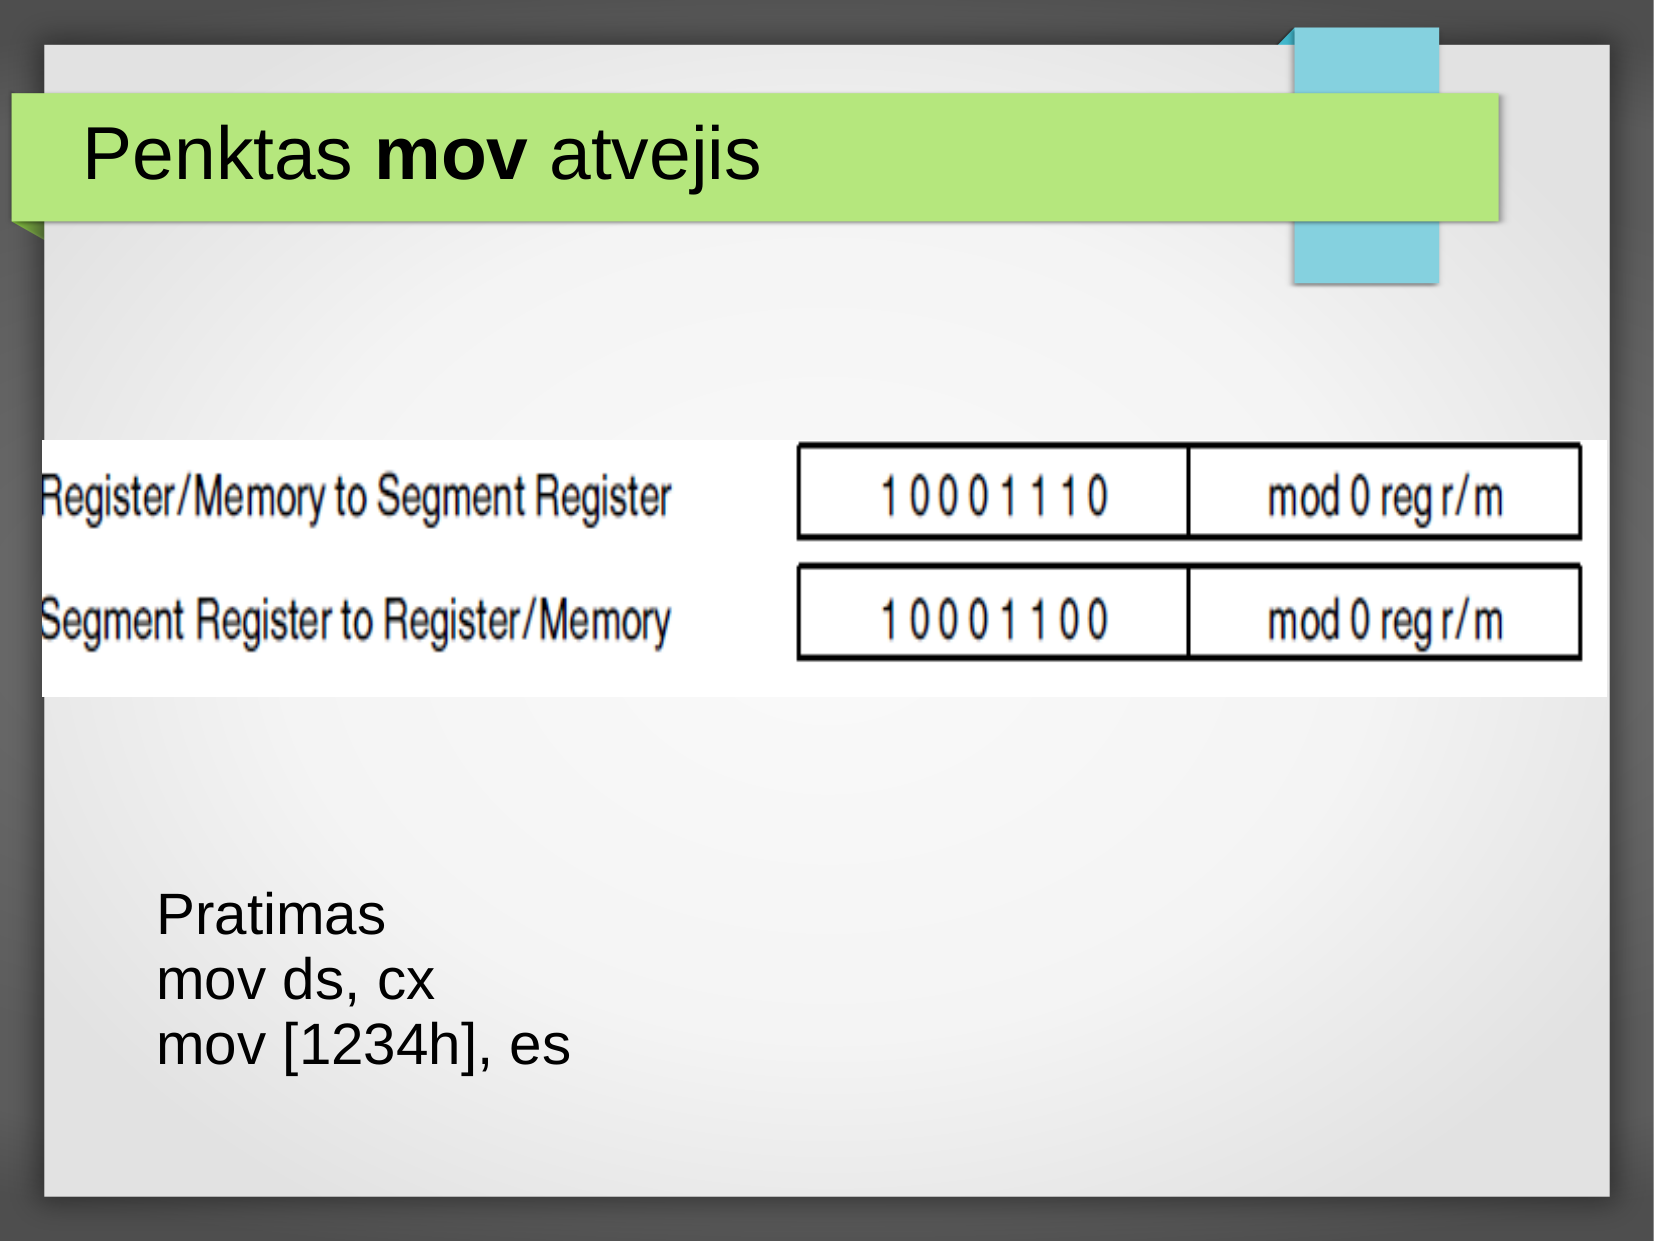

# Penktas mov atvejis
Pratimas
mov ds, cx
mov [1234h], es